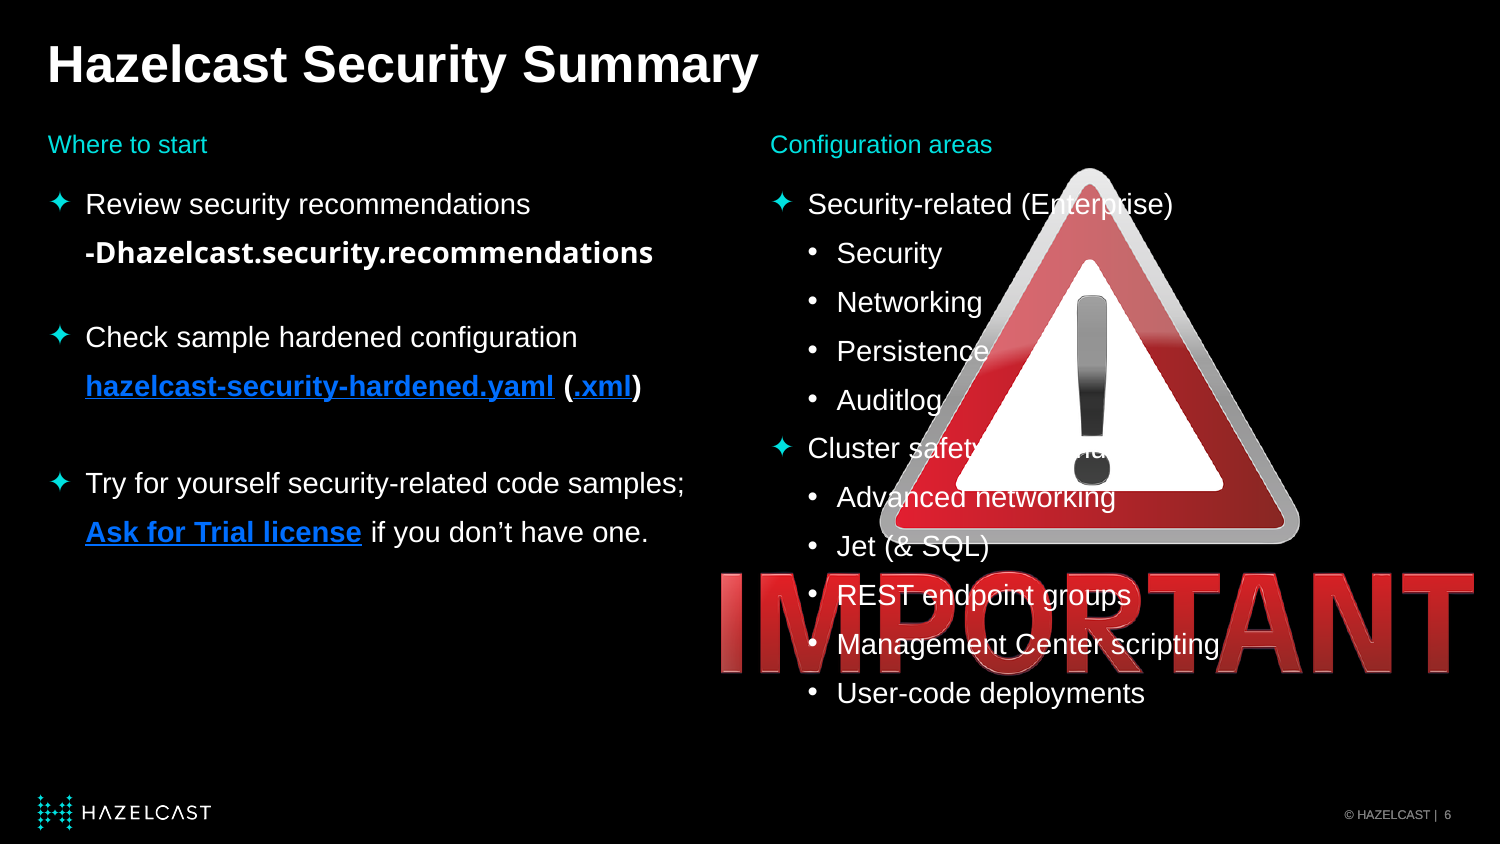

# Hazelcast Security Summary
Where to start
Configuration areas
Review security recommendations
-Dhazelcast.security.recommendations
Check sample hardened configuration
hazelcast-security-hardened.yaml (.xml)
Try for yourself security-related code samples;
Ask for Trial license if you don’t have one.
Security-related (Enterprise)
Security
Networking
Persistence
Auditlog
Cluster safety (Community)
Advanced networking
Jet (& SQL)
REST endpoint groups
Management Center scripting
User-code deployments